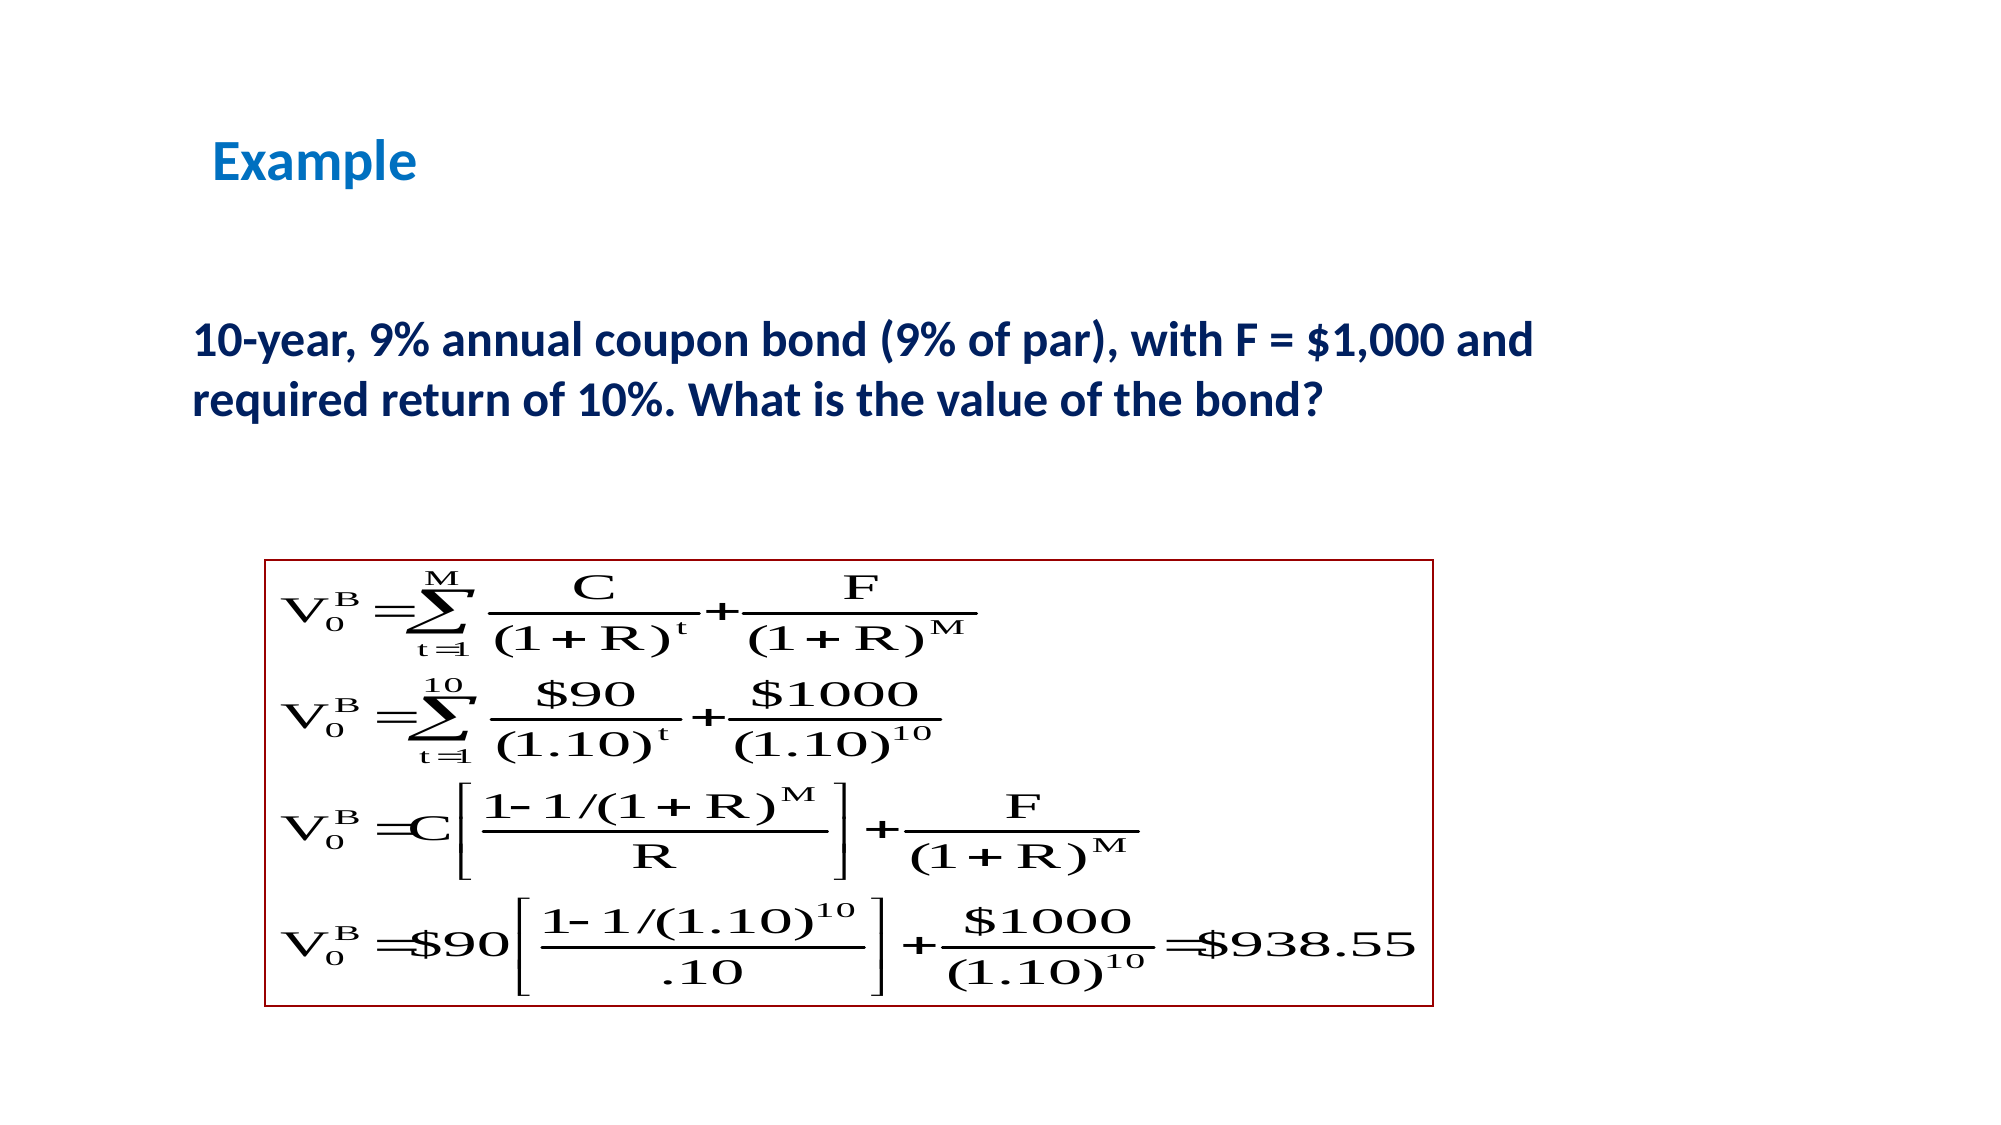

Example
10-year, 9% annual coupon bond (9% of par), with F = $1,000 and required return of 10%. What is the value of the bond?